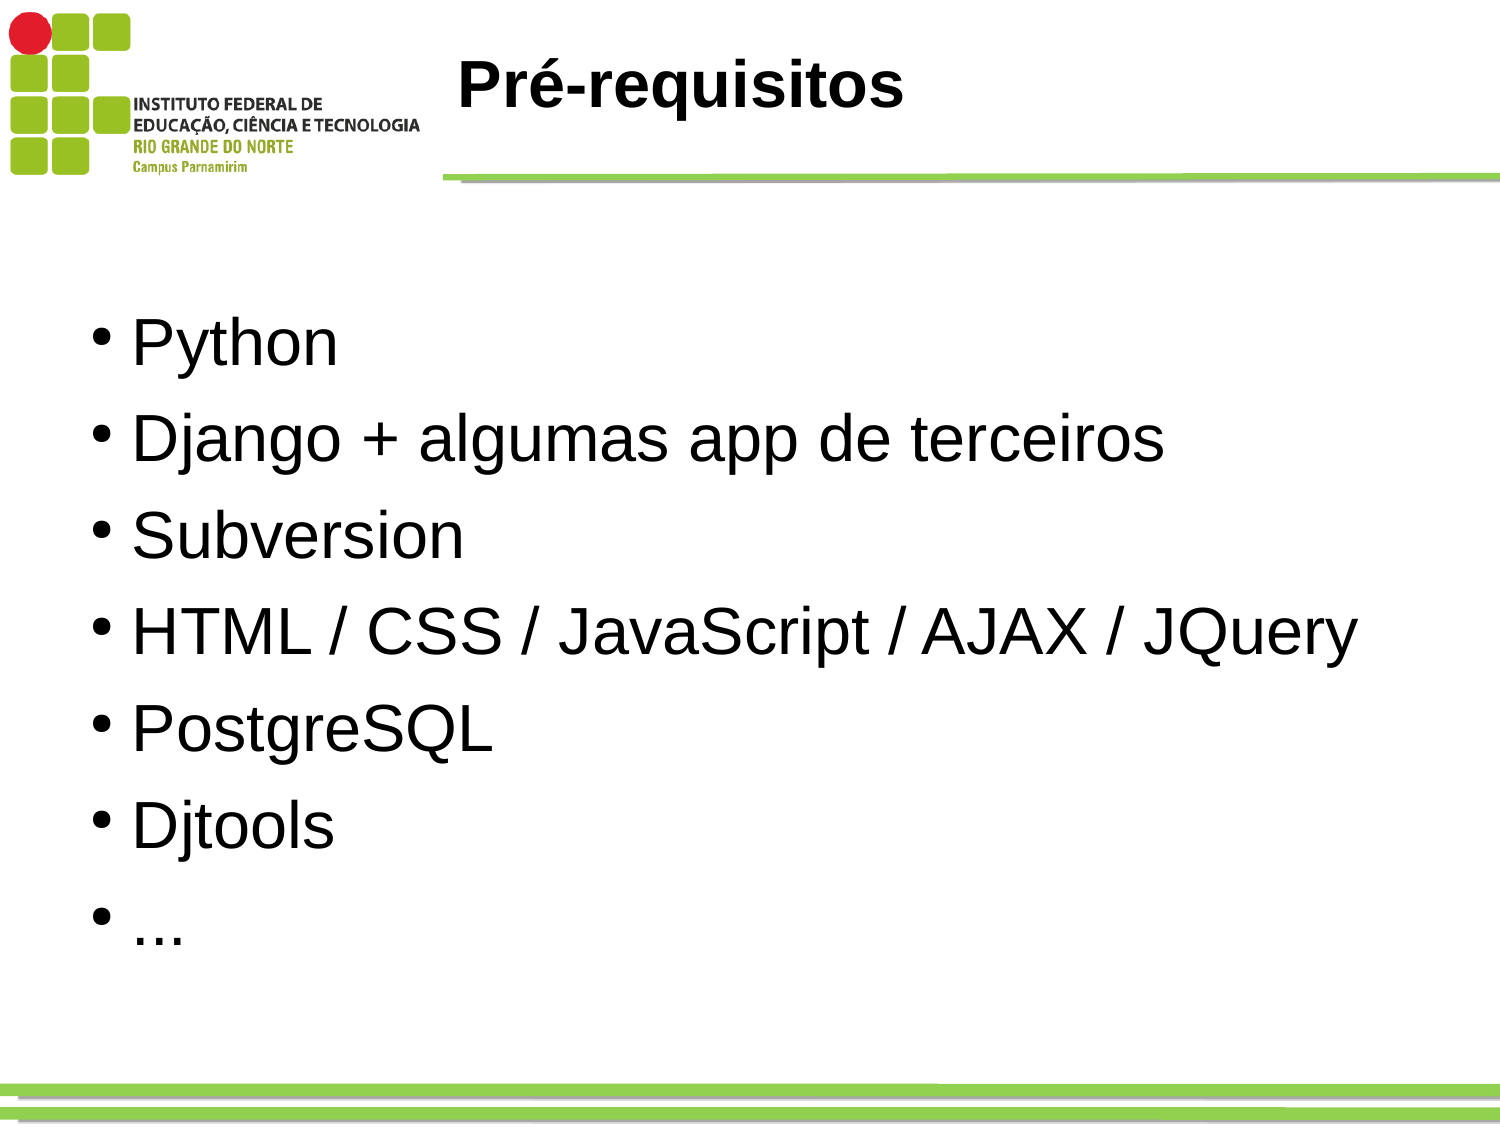

# Pré-requisitos
 Python
 Django + algumas app de terceiros
 Subversion
 HTML / CSS / JavaScript / AJAX / JQuery
 PostgreSQL
 Djtools
 ...